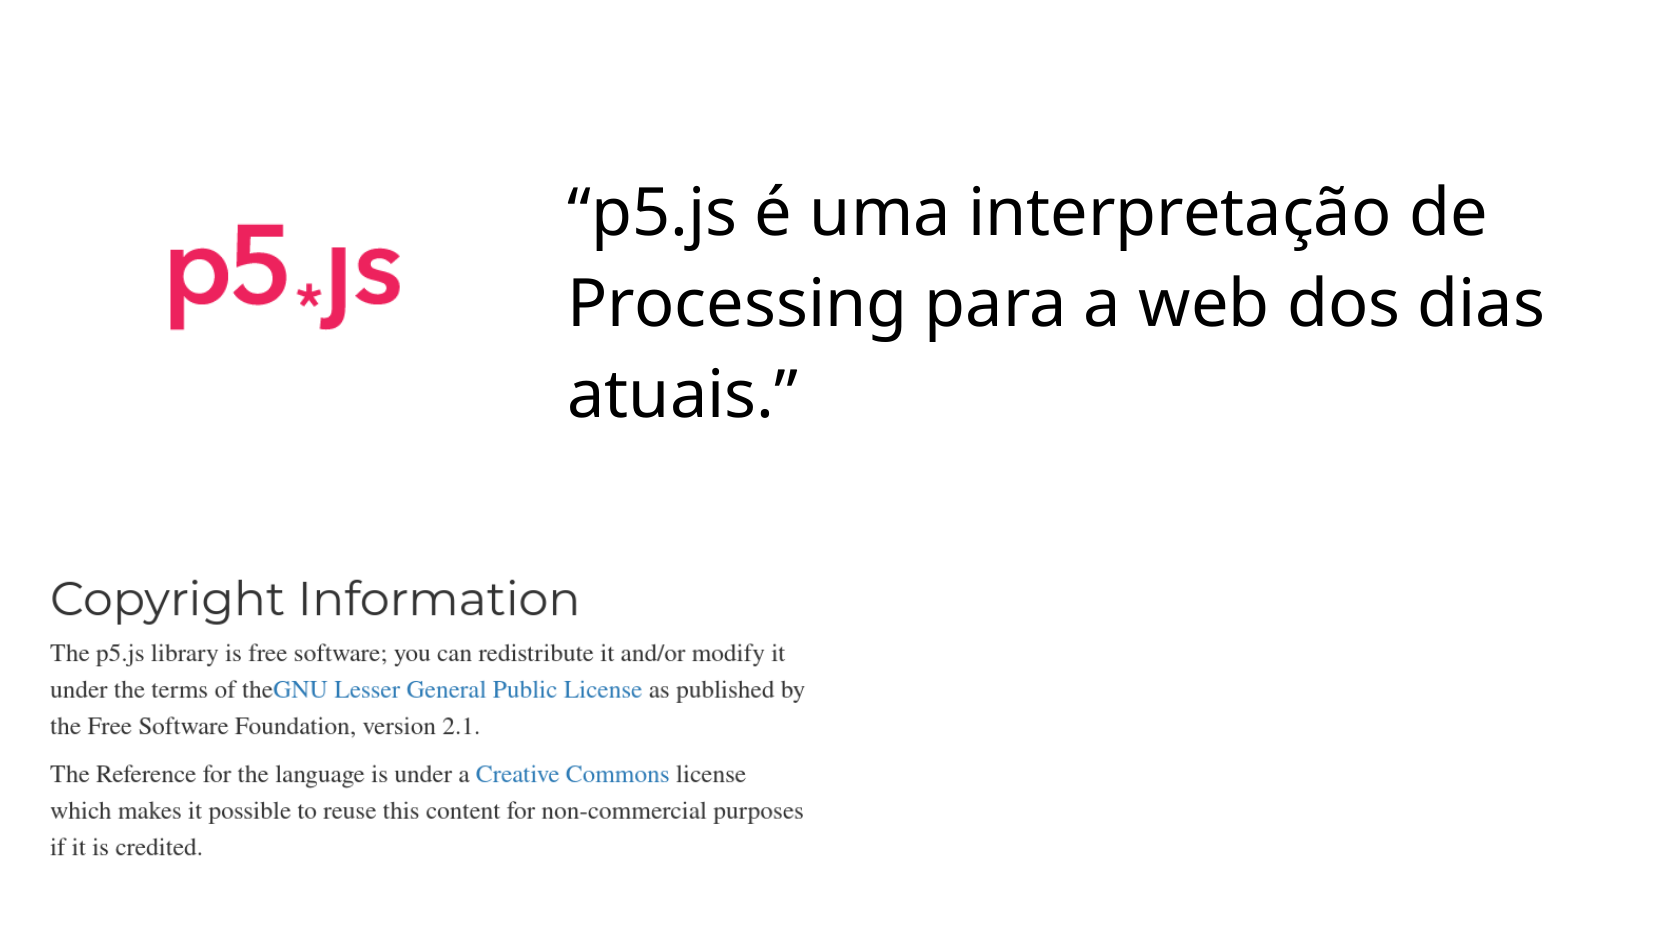

“p5.js é uma interpretação de Processing para a web dos dias atuais.”